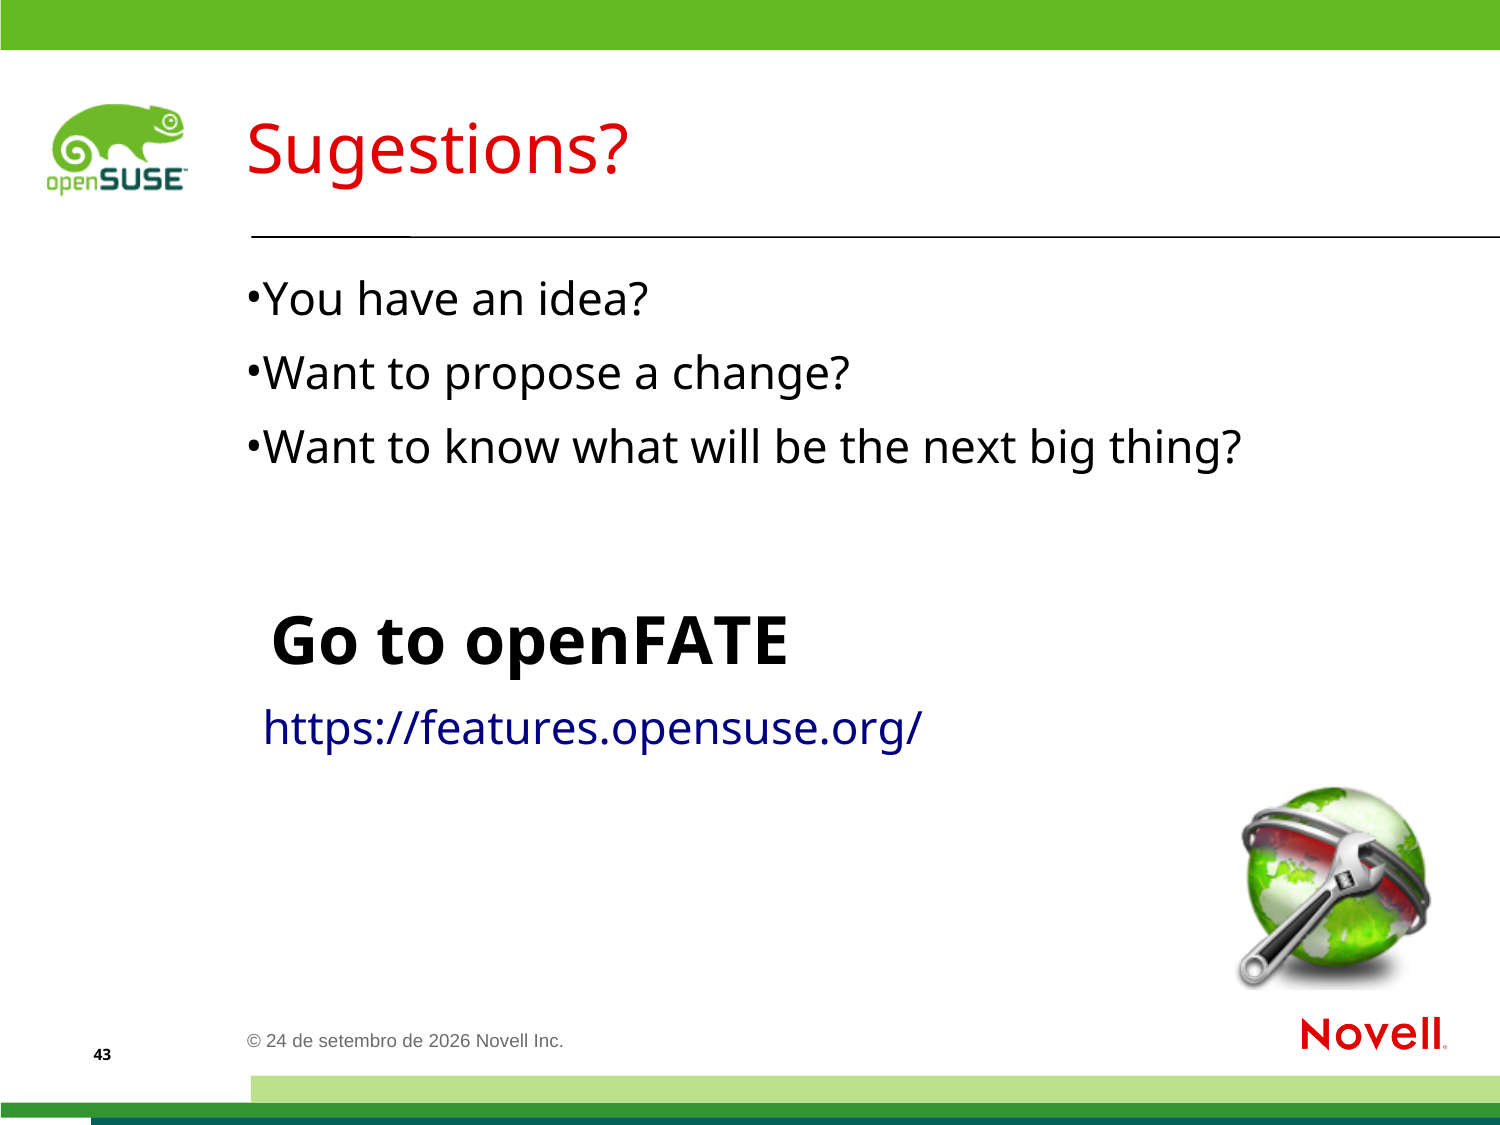

# Sugestions?
You have an idea?
Want to propose a change?
Want to know what will be the next big thing?
Go to openFATE
https://features.opensuse.org/